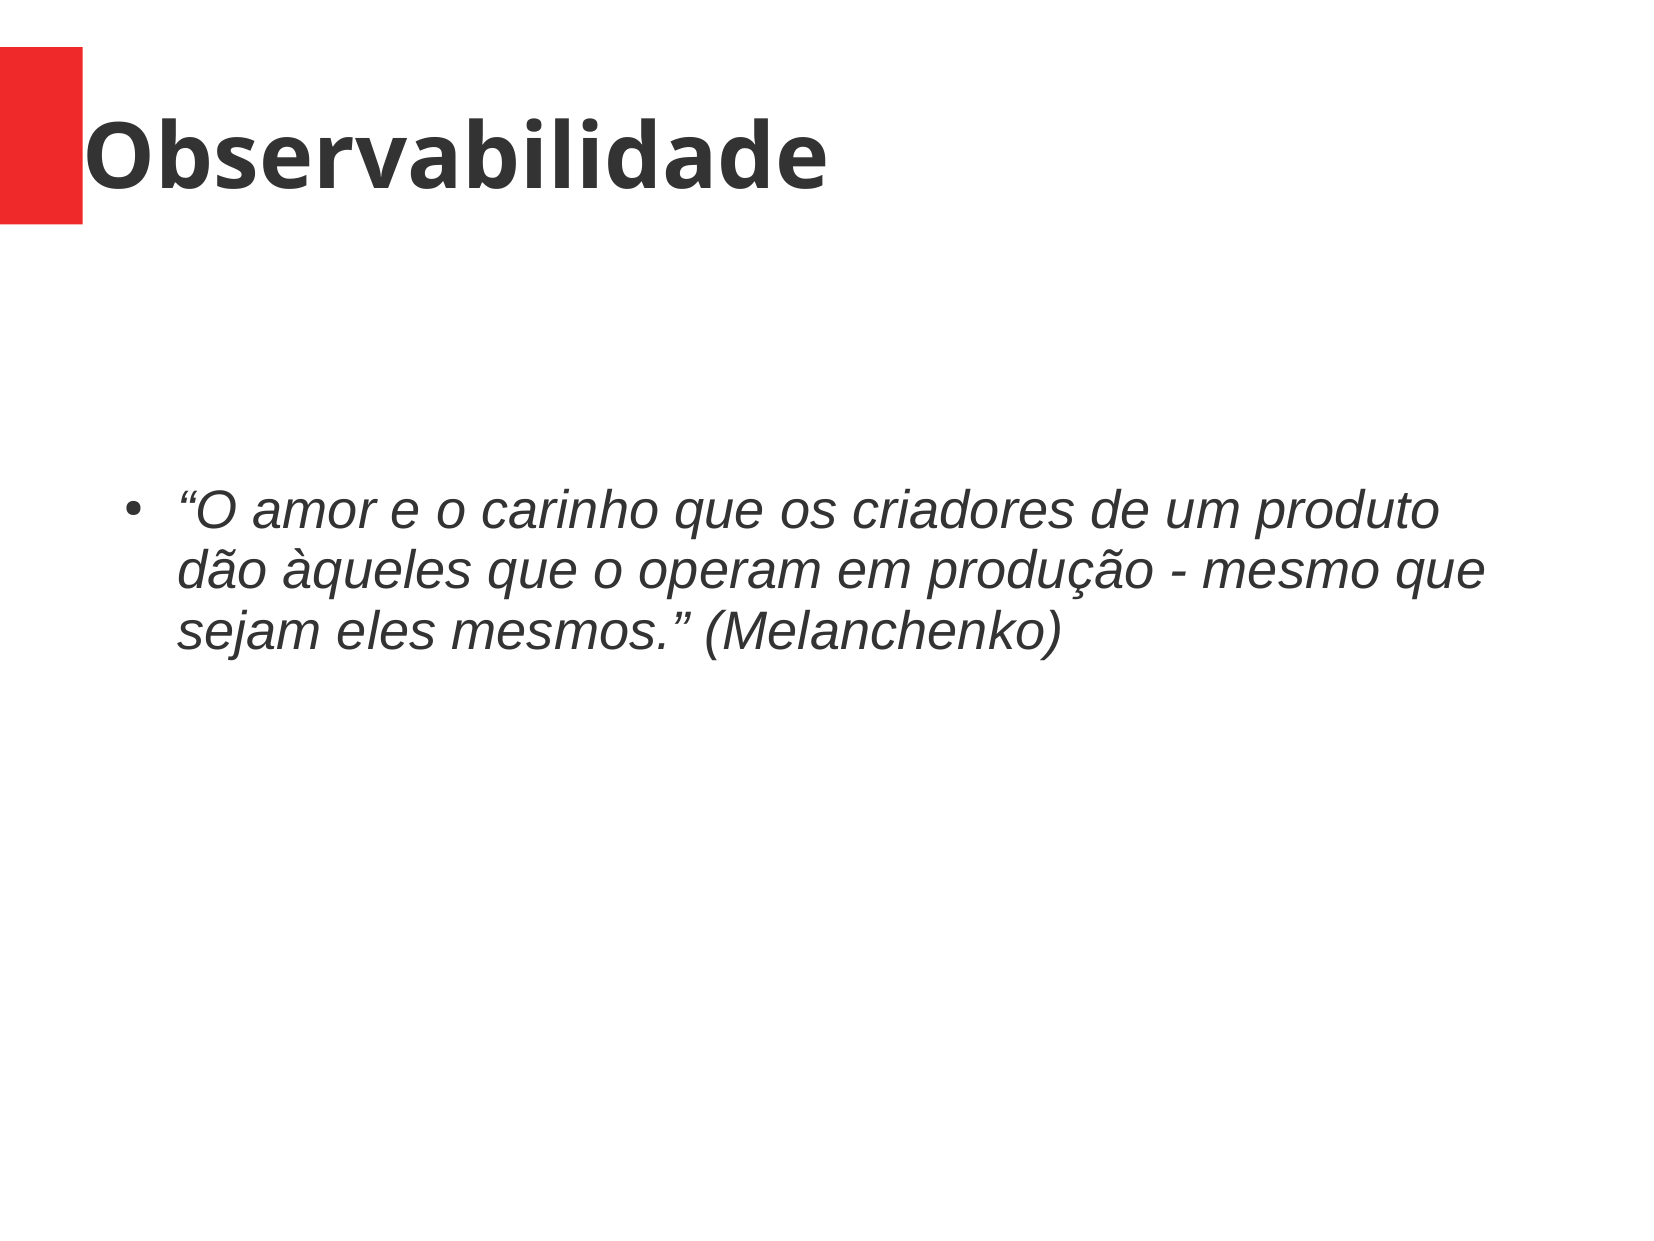

# Observabilidade
“O amor e o carinho que os criadores de um produto dão àqueles que o operam em produção - mesmo que sejam eles mesmos.” (Melanchenko)